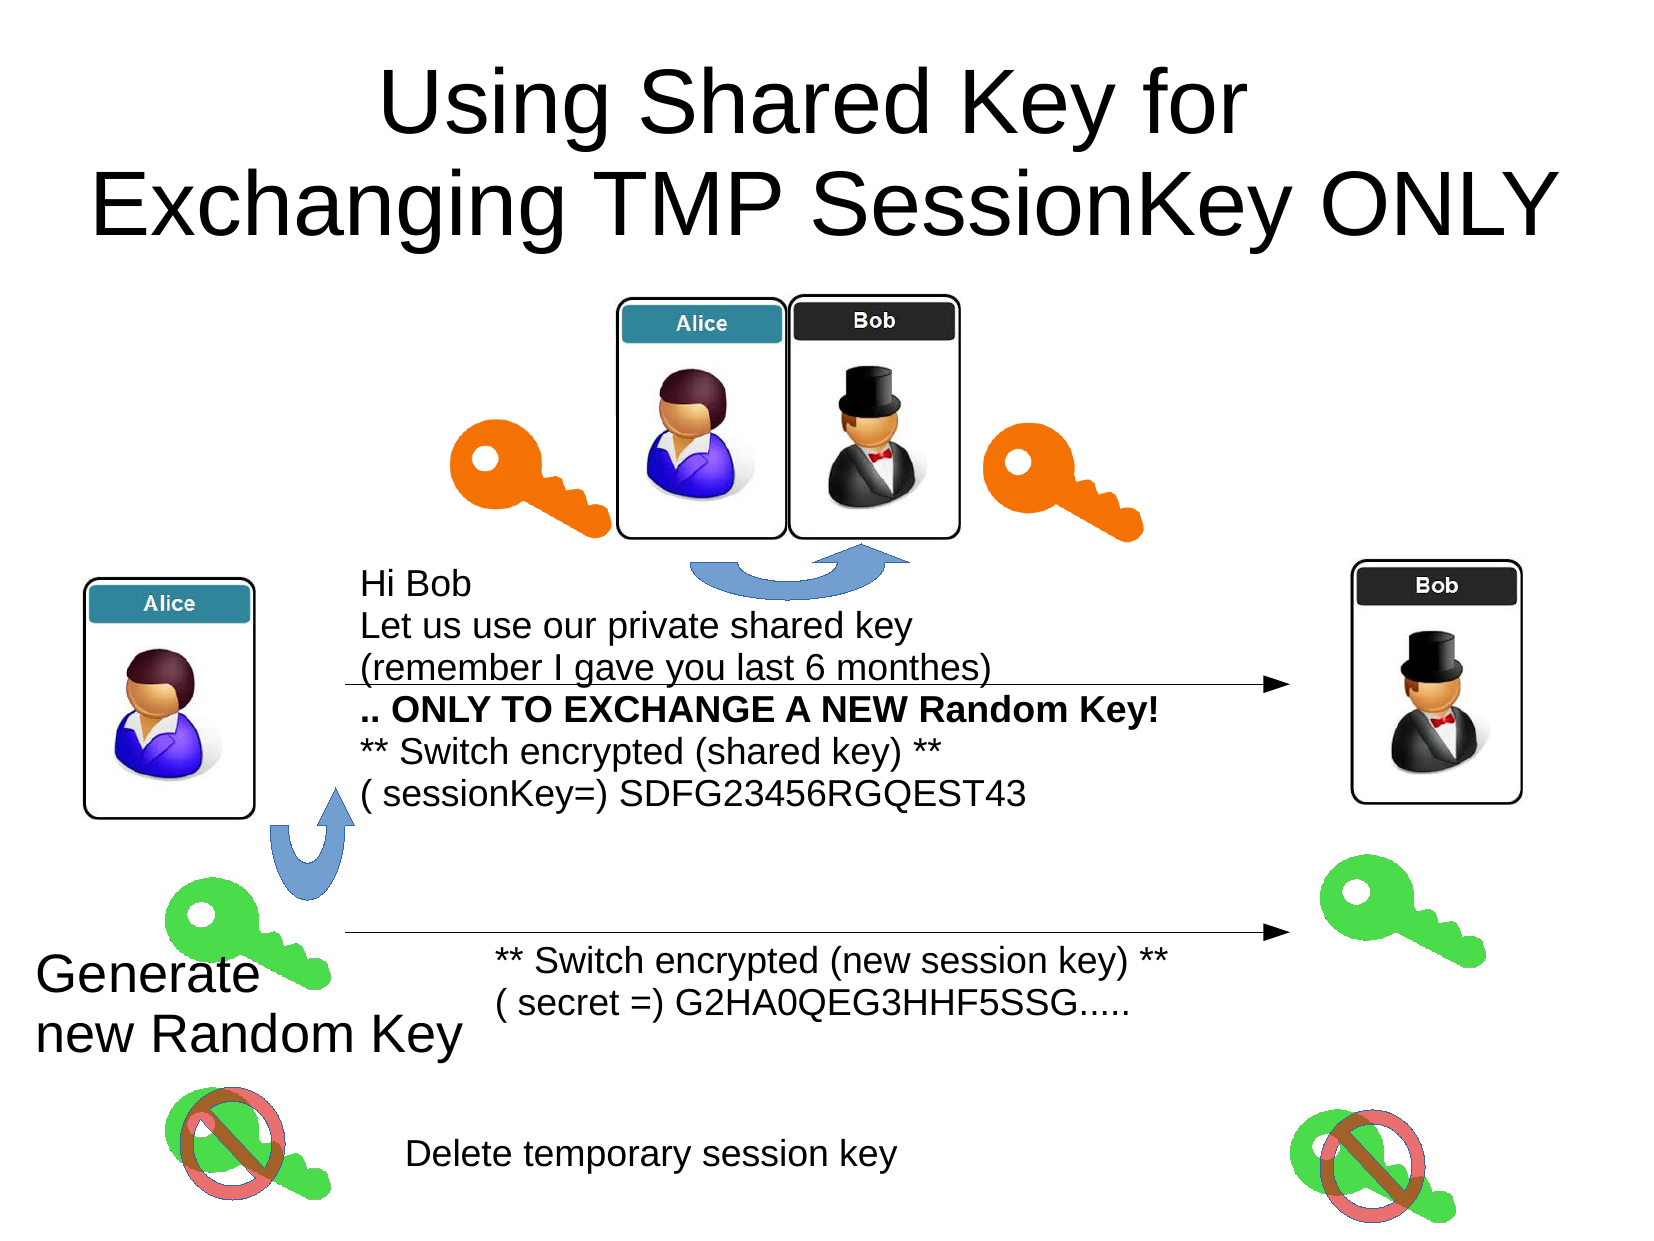

# Using Shared Key for Exchanging TMP SessionKey ONLY
Hi Bob
Let us use our private shared key
(remember I gave you last 6 monthes)
.. ONLY TO EXCHANGE A NEW Random Key!
** Switch encrypted (shared key) **
( sessionKey=) SDFG23456RGQEST43
** Switch encrypted (new session key) **
( secret =) G2HA0QEG3HHF5SSG.....
Generate
new Random Key
Delete temporary session key